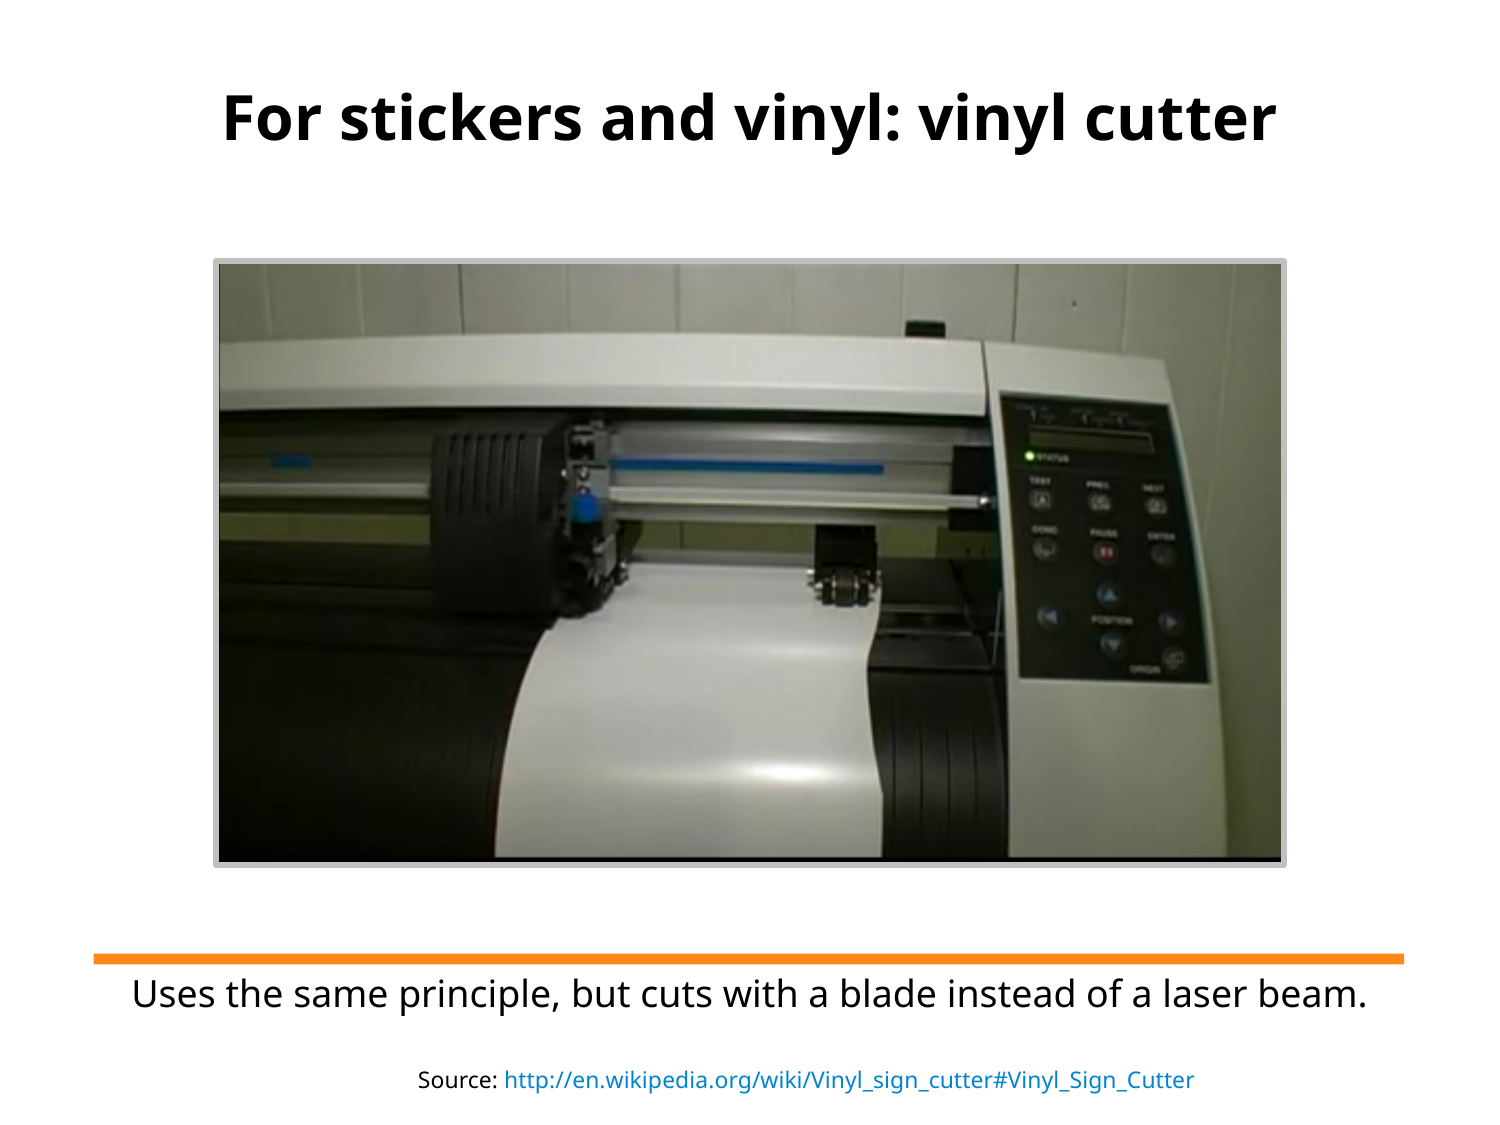

# For stickers and vinyl: vinyl cutter
Uses the same principle, but cuts with a blade instead of a laser beam.
Source: http://en.wikipedia.org/wiki/Vinyl_sign_cutter#Vinyl_Sign_Cutter